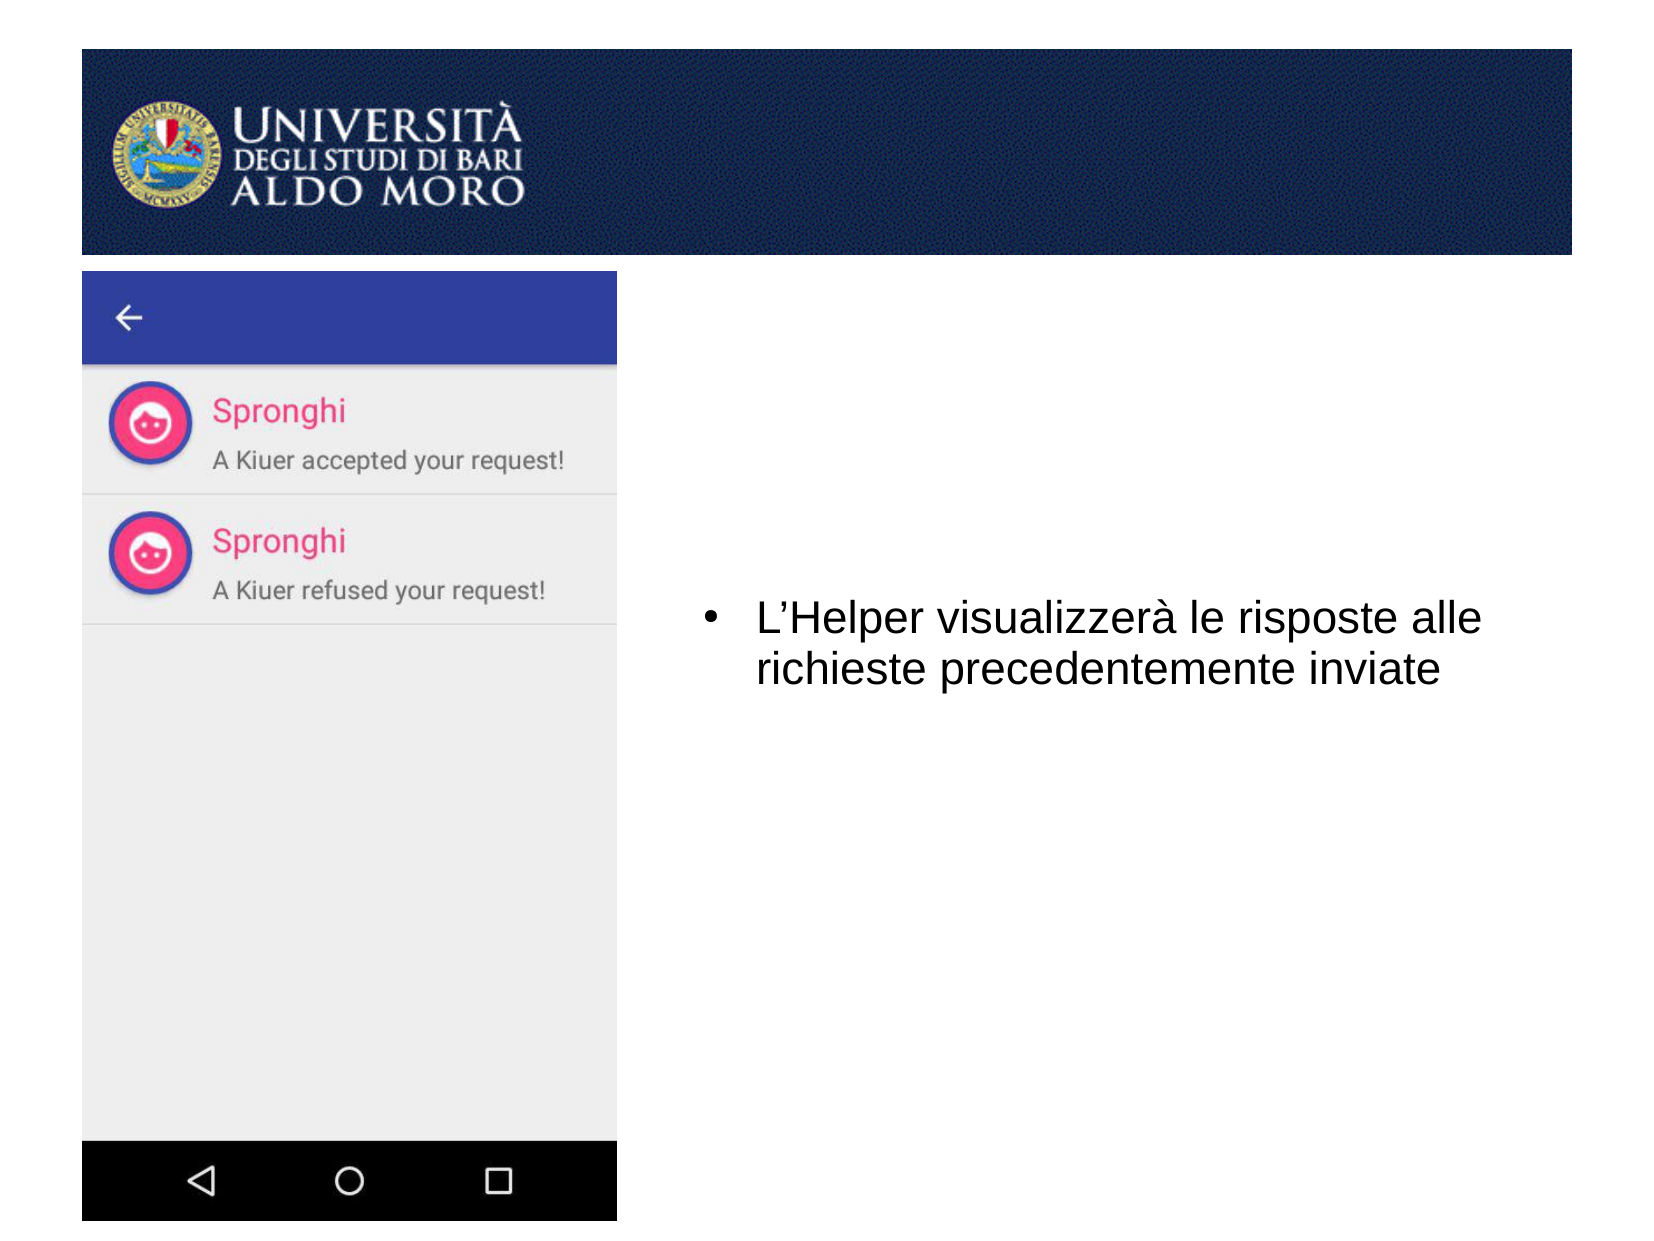

#
L’Helper visualizzerà le risposte alle richieste precedentemente inviate